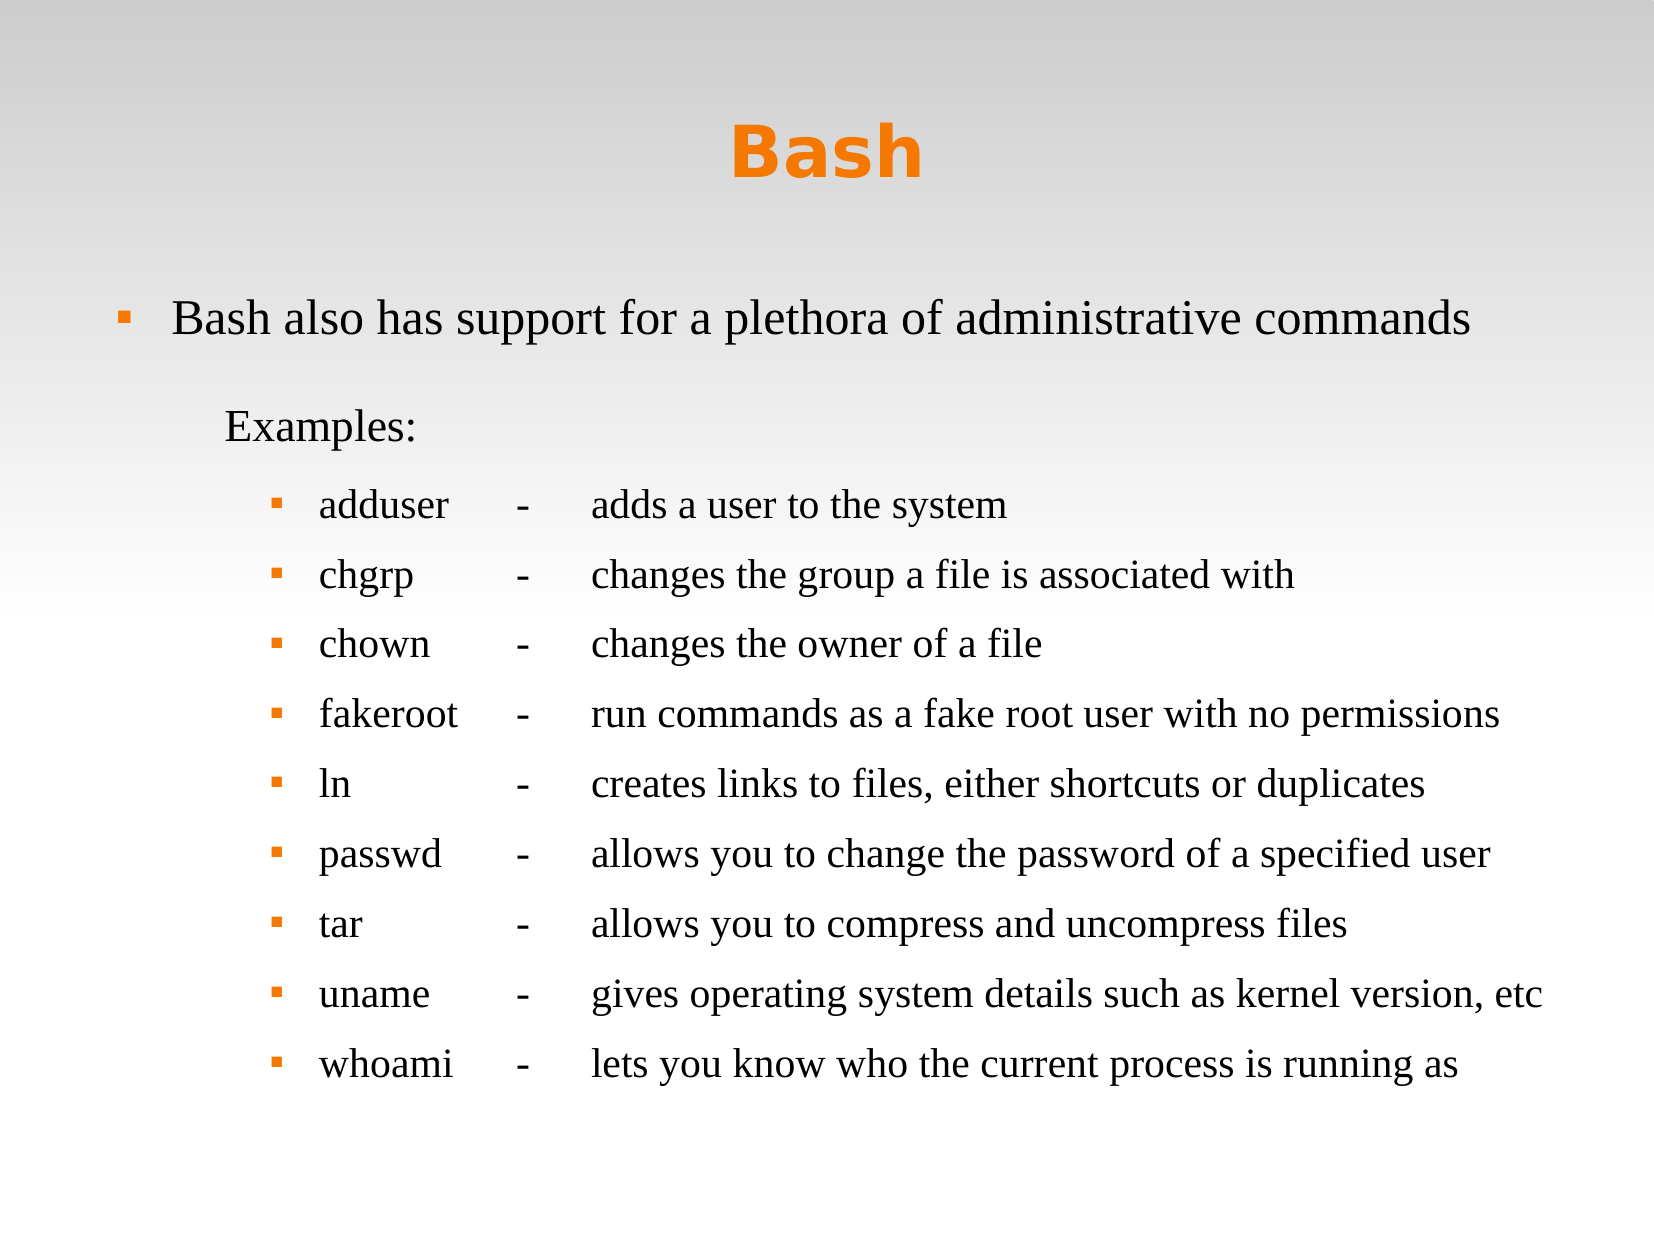

# Bash
Bash also has support for a plethora of administrative commands
Examples:
adduser 	-	adds a user to the system
chgrp		-	changes the group a file is associated with
chown		-	changes the owner of a file
fakeroot	-	run commands as a fake root user with no permissions
ln		-	creates links to files, either shortcuts or duplicates
passwd	-	allows you to change the password of a specified user
tar		-	allows you to compress and uncompress files
uname		-	gives operating system details such as kernel version, etc
whoami	-	lets you know who the current process is running as